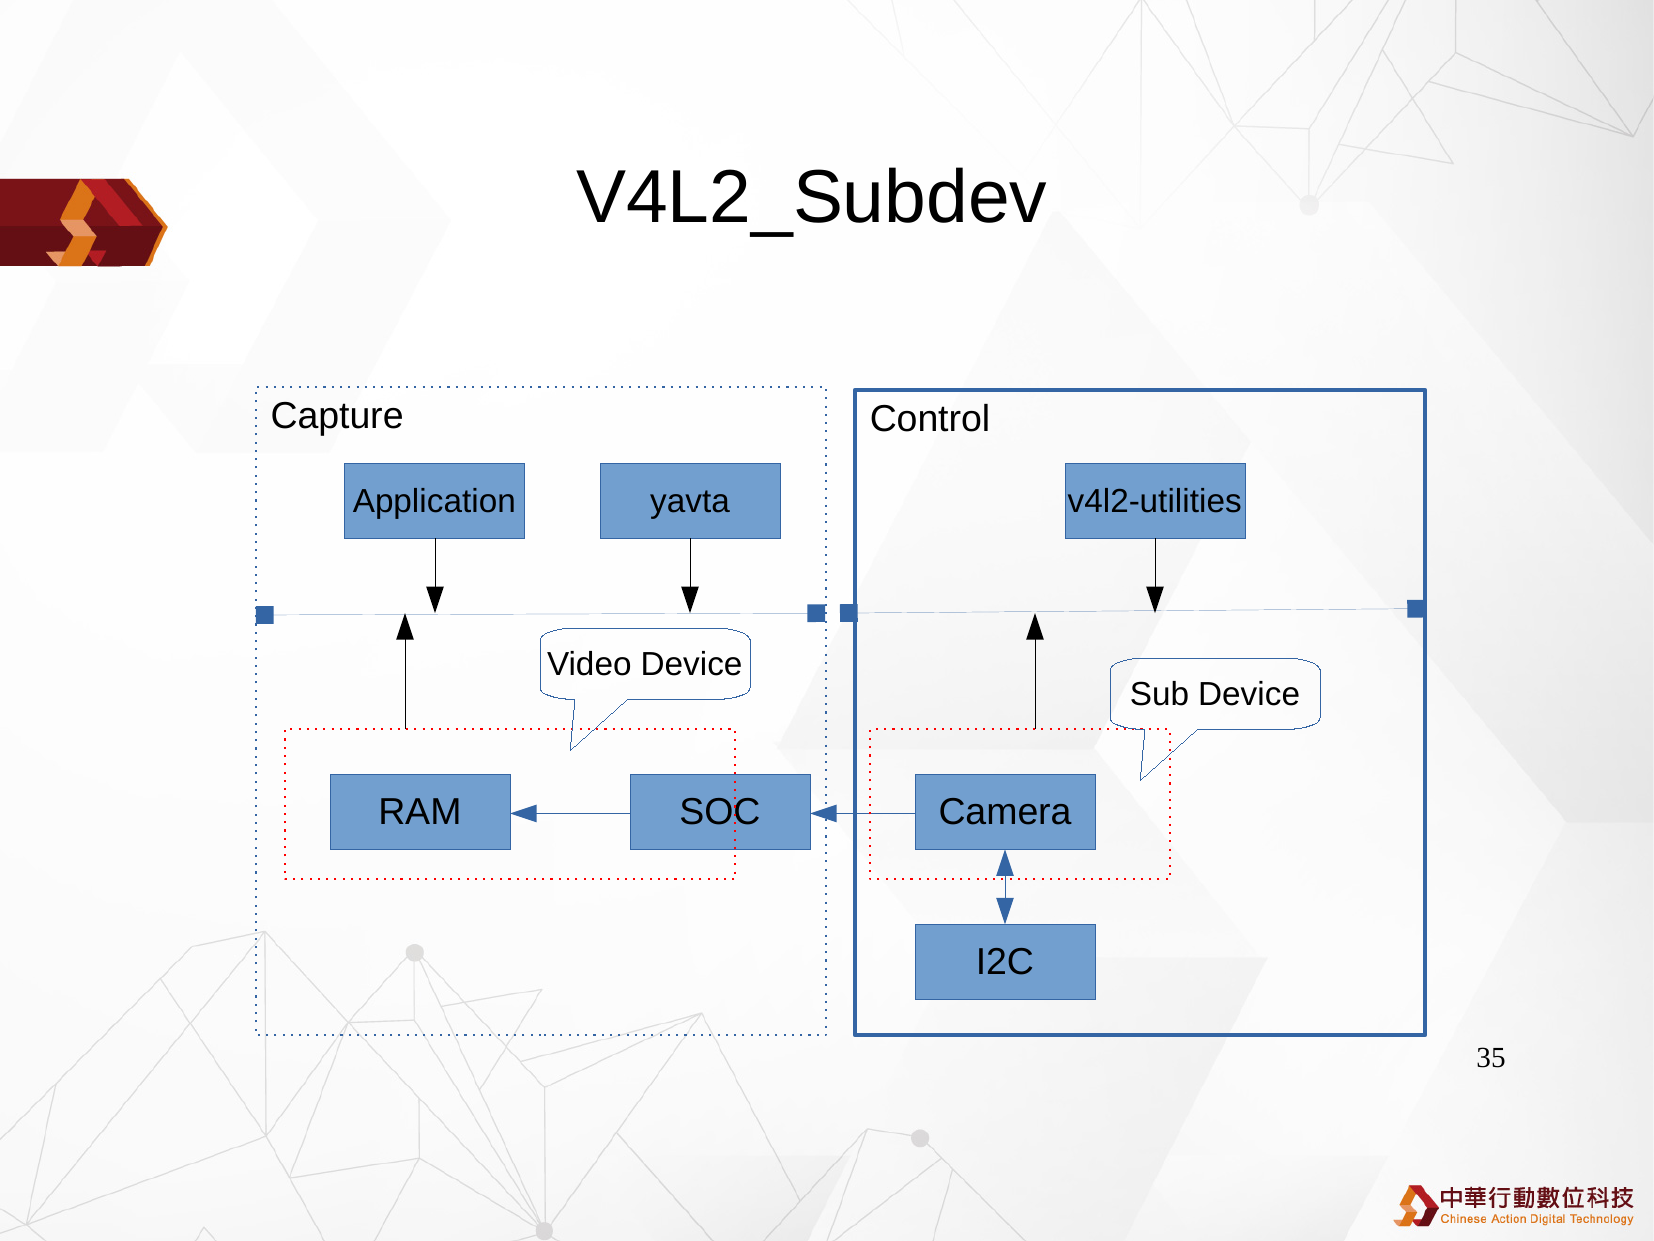

# V4L2_Subdev
Capture
Control
Application
yavta
v4l2-utilities
Video Device
Sub Device
RAM
SOC
Camera
I2C
35